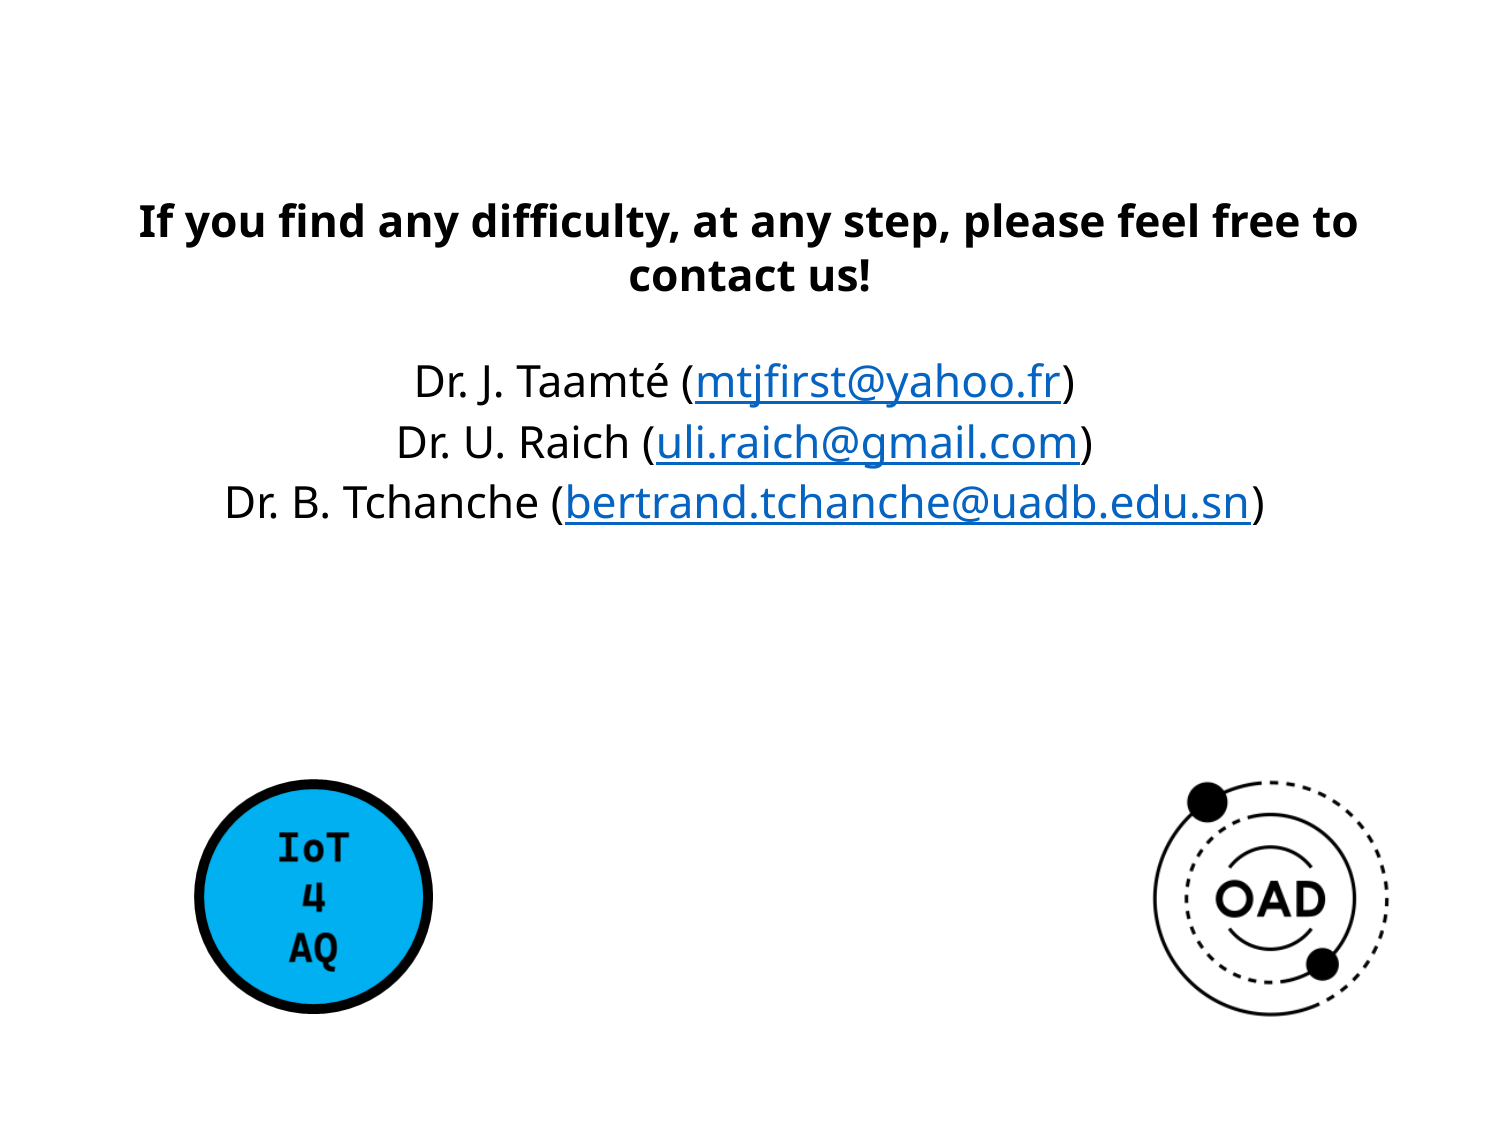

# If you find any difficulty, at any step, please feel free to contact us! Dr. J. Taamté (mtjfirst@yahoo.fr) Dr. U. Raich (uli.raich@gmail.com) Dr. B. Tchanche (bertrand.tchanche@uadb.edu.sn)